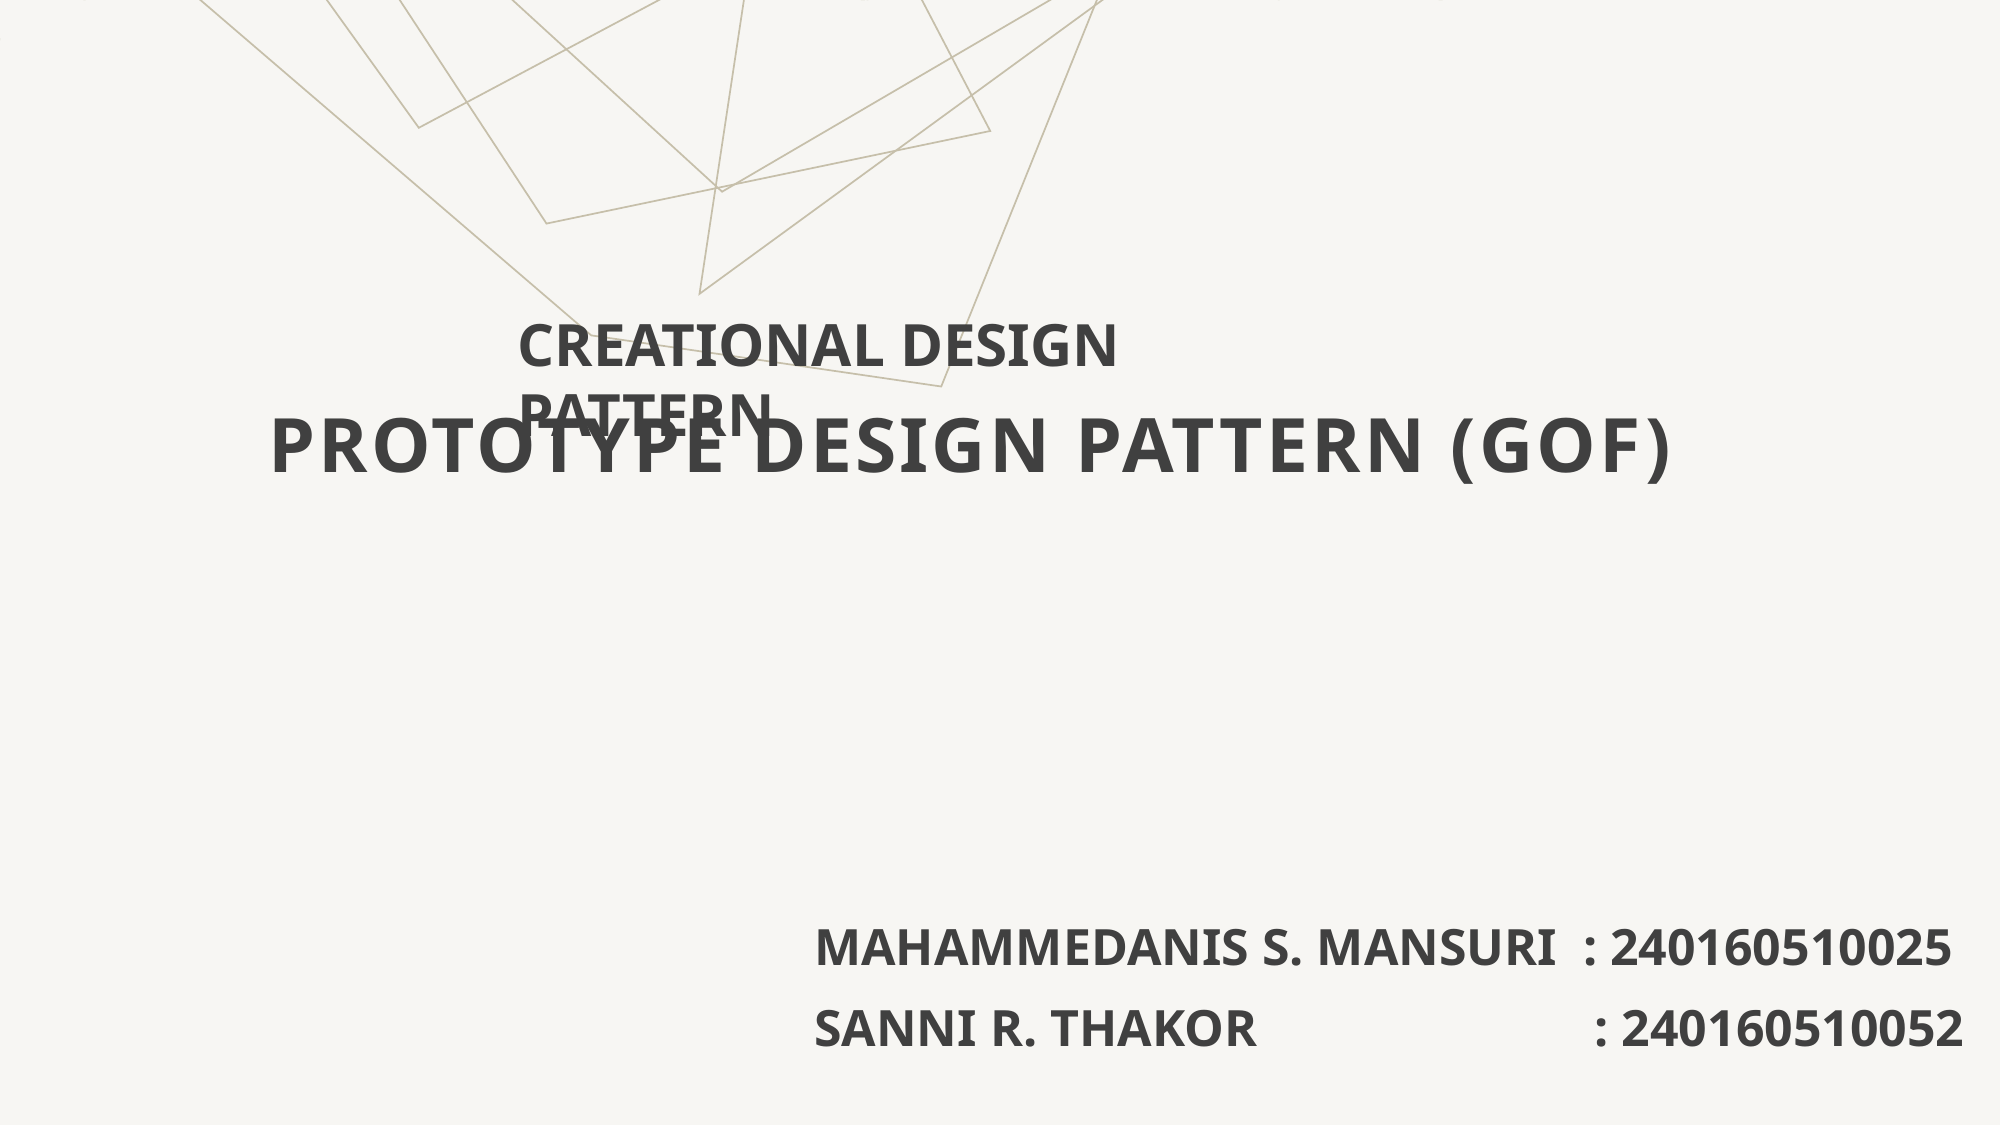

# Prototype design PATTERN (gof)
CREATIONAL DESIGN PATTERN
MAHAMMEDANIS S. MANSURI : 240160510025
SANNI R. THAKOR  : 240160510052